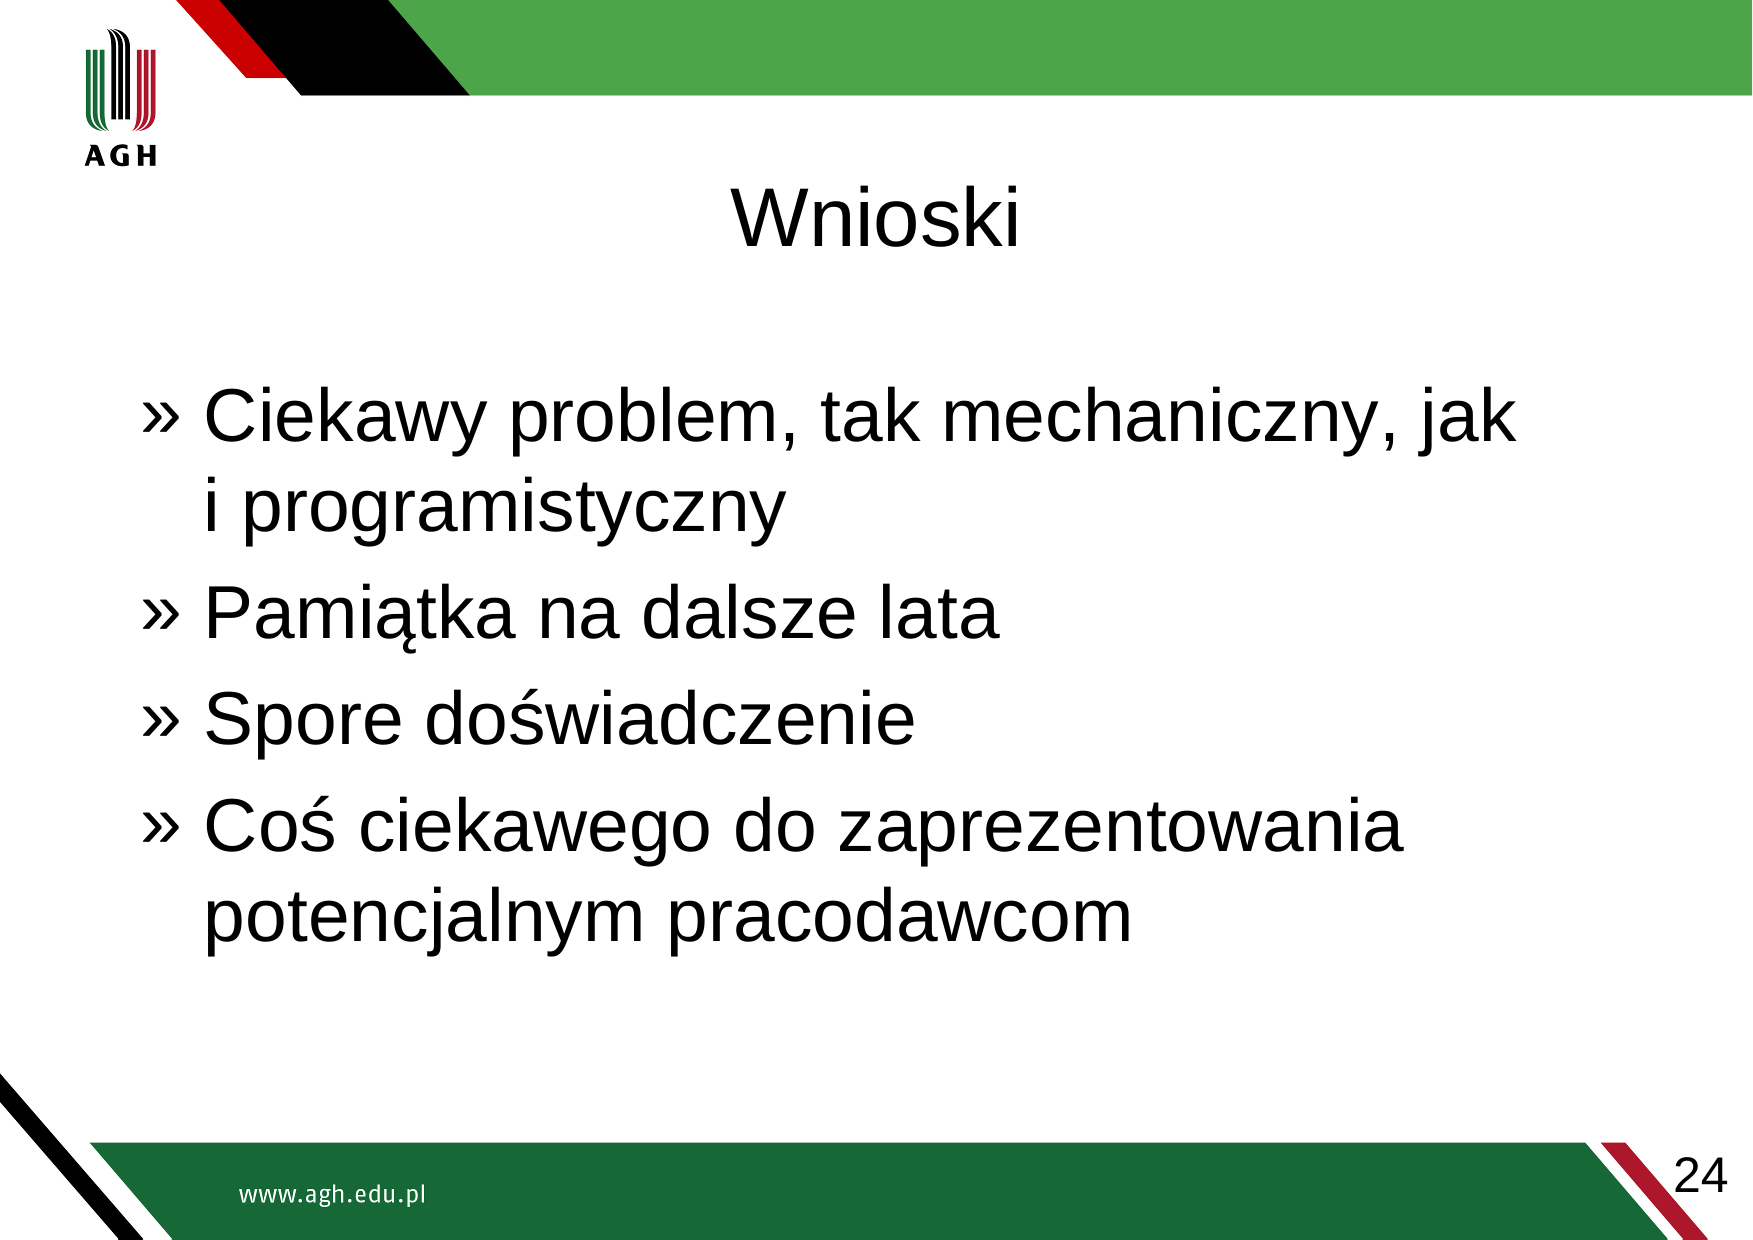

# Wnioski
Ciekawy problem, tak mechaniczny, jak i programistyczny
Pamiątka na dalsze lata
Spore doświadczenie
Coś ciekawego do zaprezentowania potencjalnym pracodawcom
24